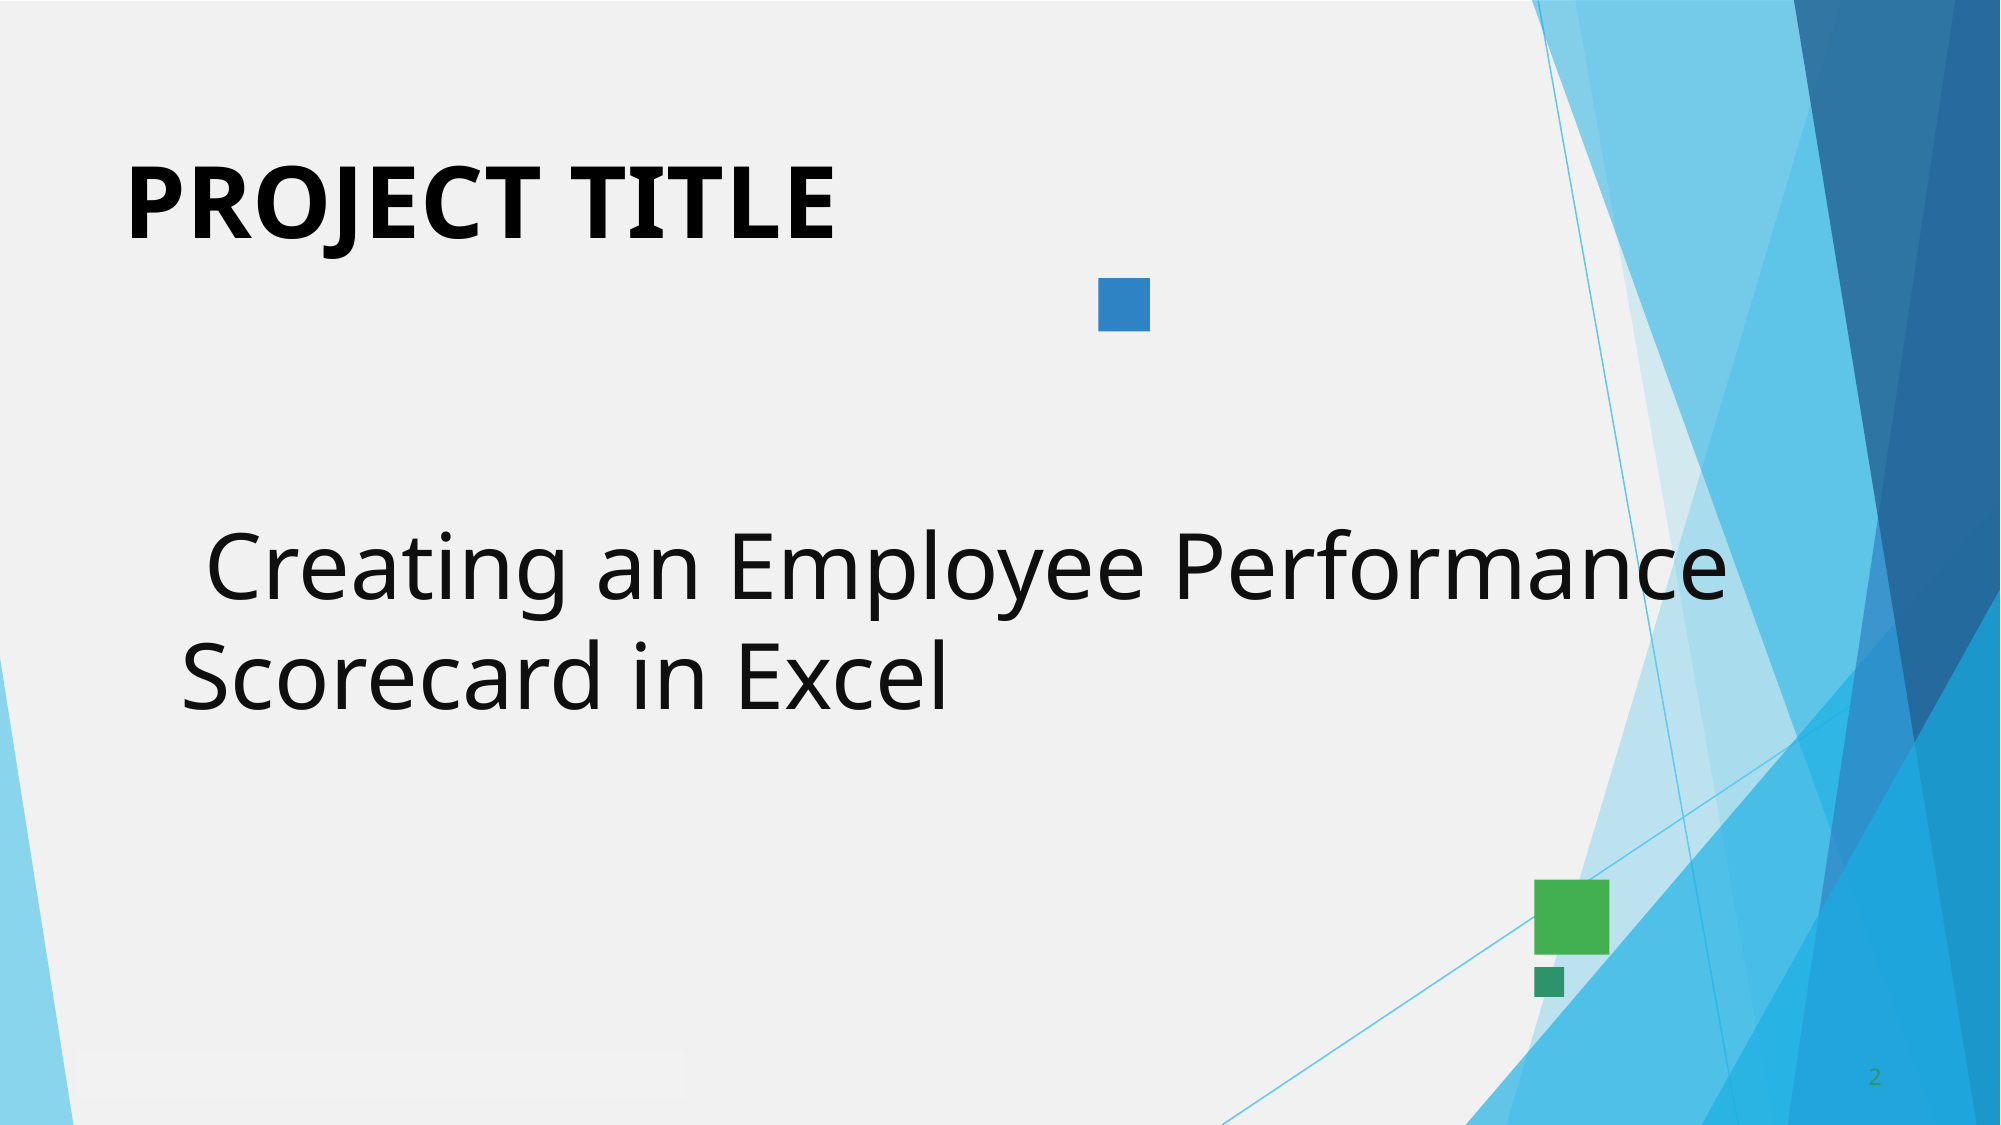

# PROJECT TITLE
 Creating an Employee Performance Scorecard in Excel